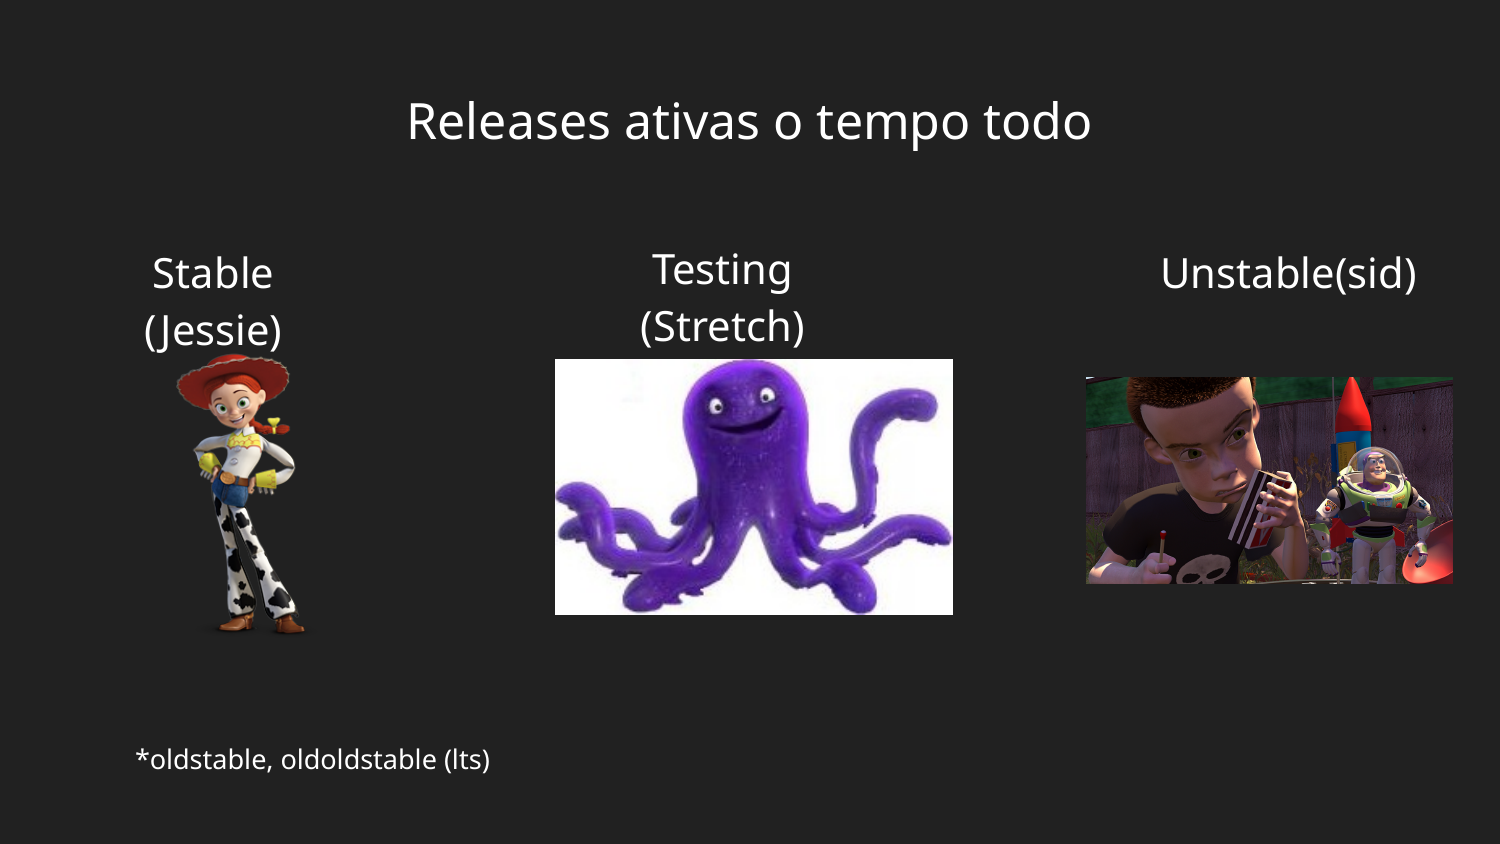

# Releases ativas o tempo todo
Testing (Stretch)
Stable (Jessie)
Unstable(sid)
*oldstable, oldoldstable (lts)